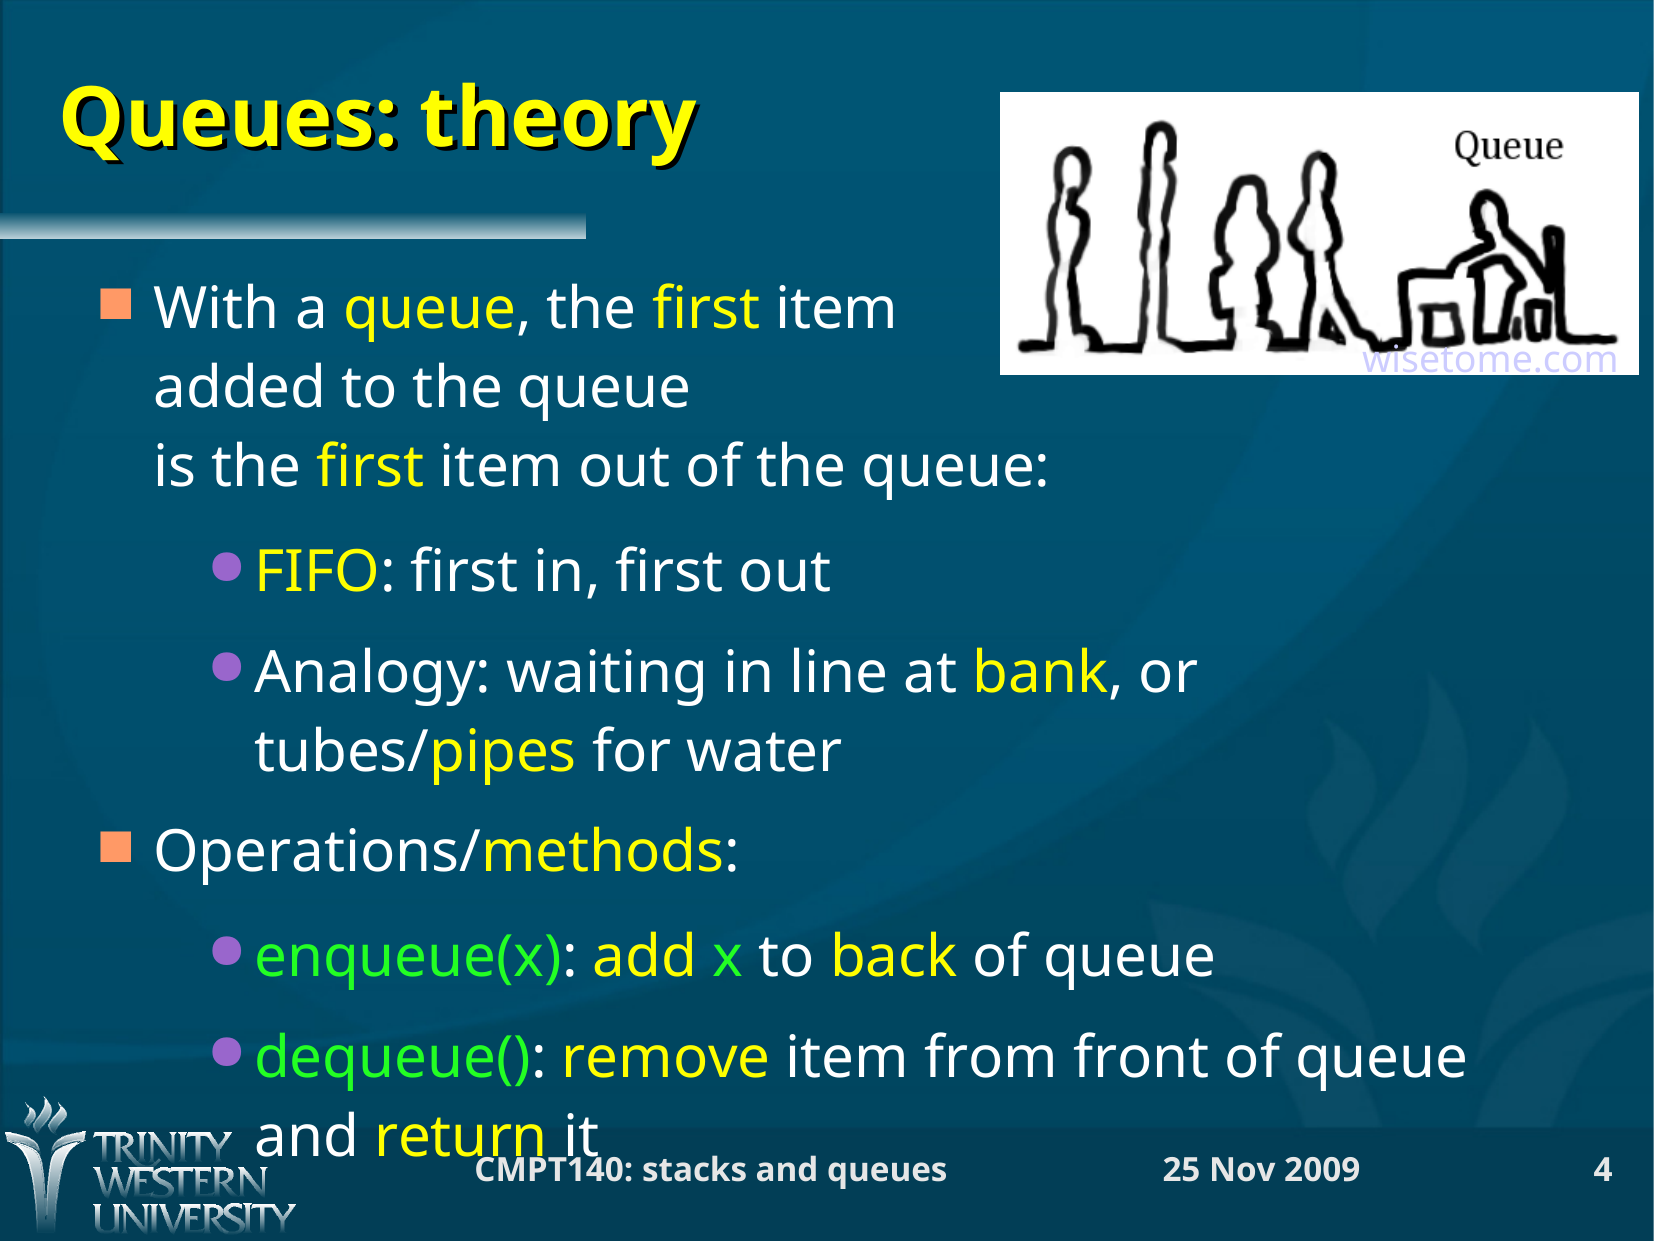

# Queues: theory
With a queue, the first item
added to the queue
is the first item out of the queue:
FIFO: first in, first out
Analogy: waiting in line at bank, or
tubes/pipes for water
Operations/methods:
enqueue(x): add x to back of queue
dequeue(): remove item from front of queue and return it
wisetome.com
CMPT140: stacks and queues
25 Nov 2009
4